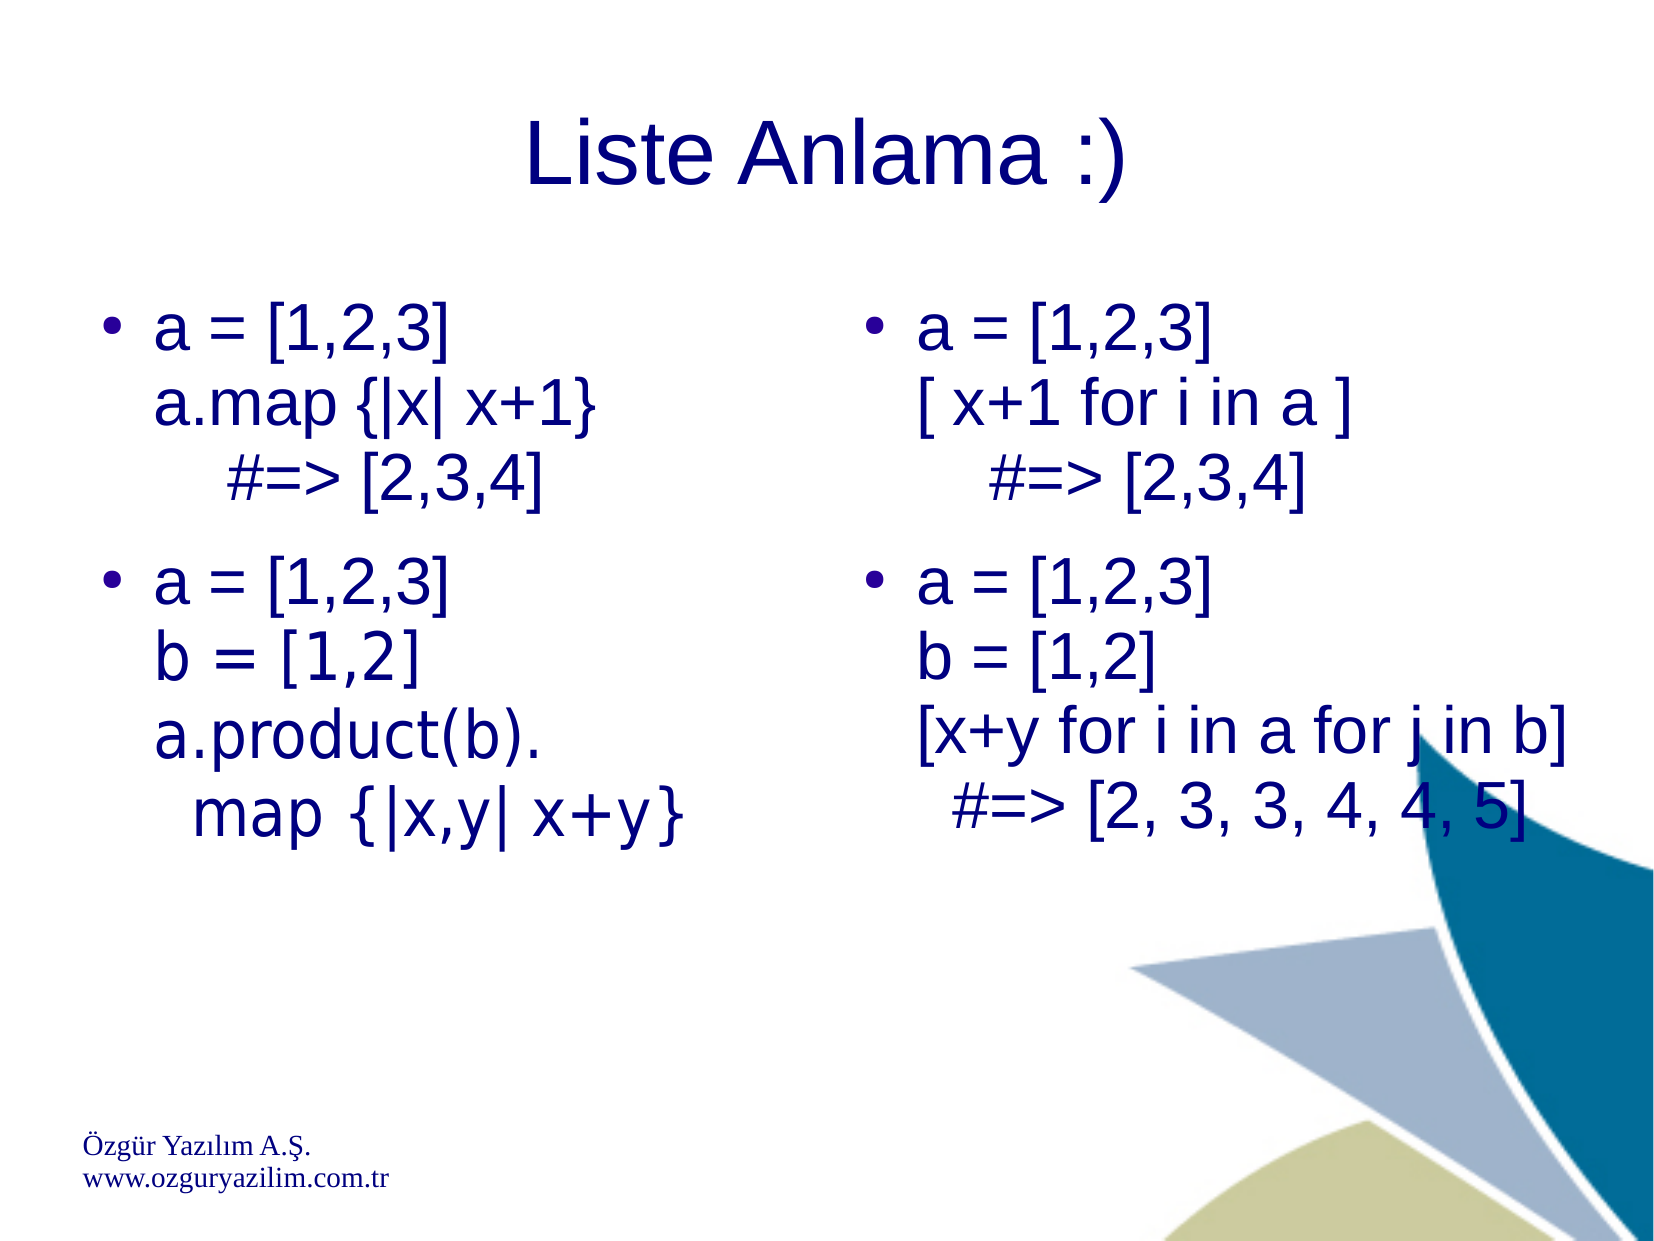

# Liste Anlama :)
a = [1,2,3]
a.map {|x| x+1}
	#=> [2,3,4]
a = [1,2,3]
b = [1,2]
a.product(b).
 map {|x,y| x+y}
a = [1,2,3]
[ x+1 for i in a ]
	#=> [2,3,4]
a = [1,2,3]
b = [1,2]
[x+y for i in a for j in b]
 #=> [2, 3, 3, 4, 4, 5]